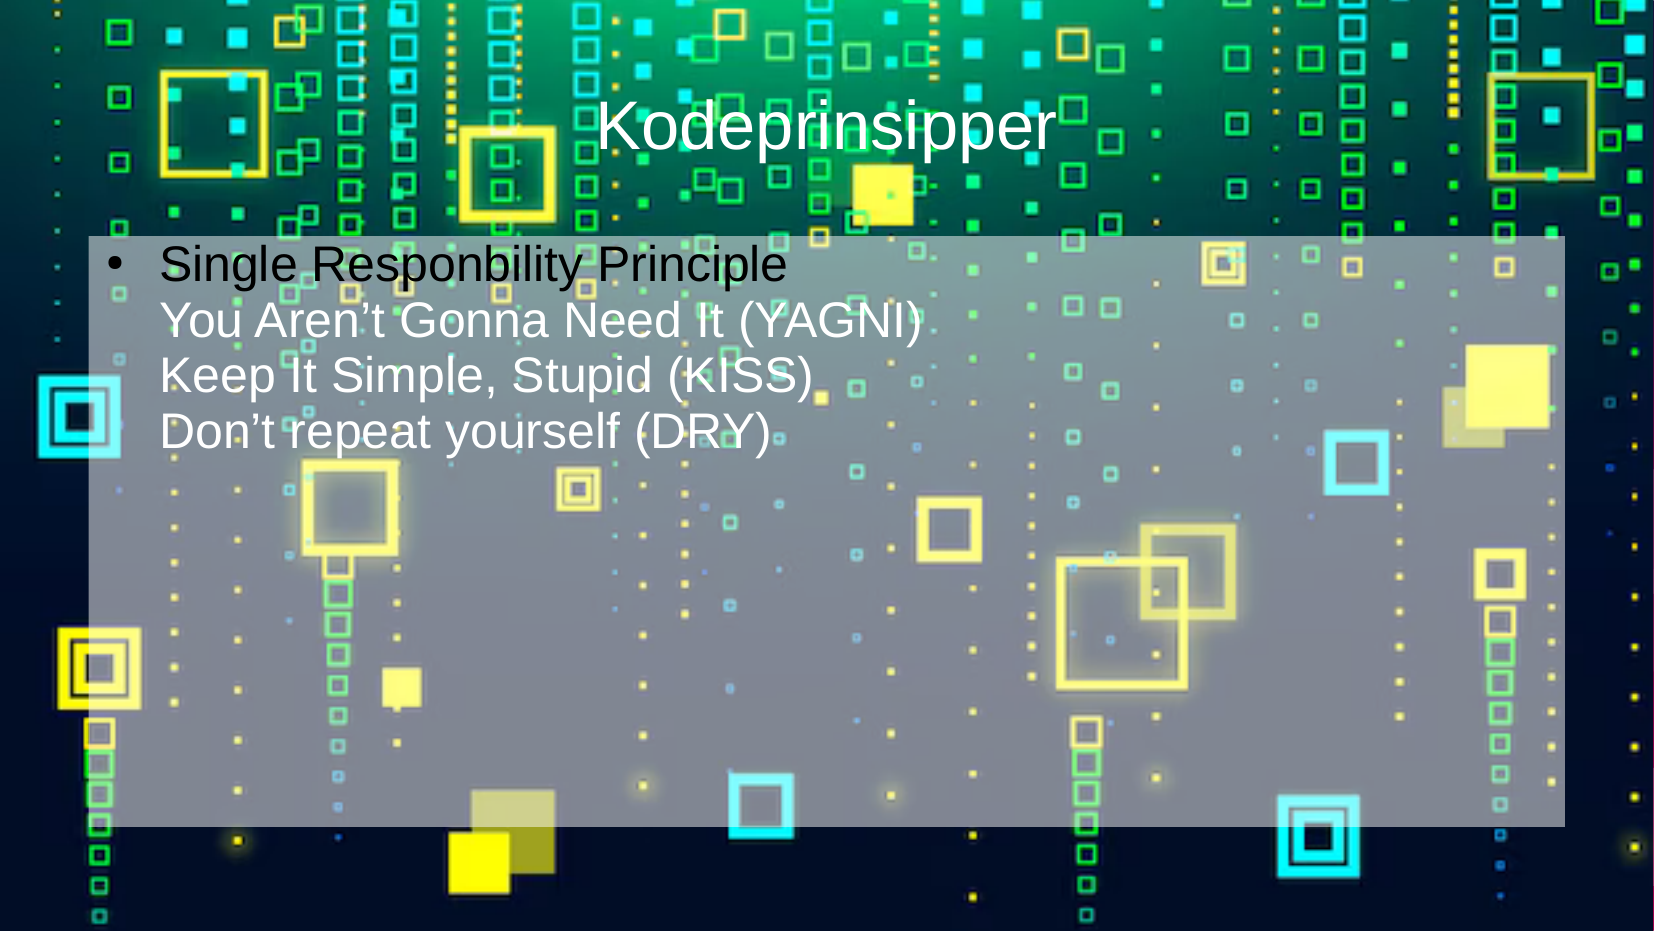

# Kodeprinsipper
Kodeprinsipper
Single Responbility Principle
You Aren’t Gonna Need It (YAGNI)
Keep It Simple, Stupid (KISS)
Don’t repeat yourself (DRY)